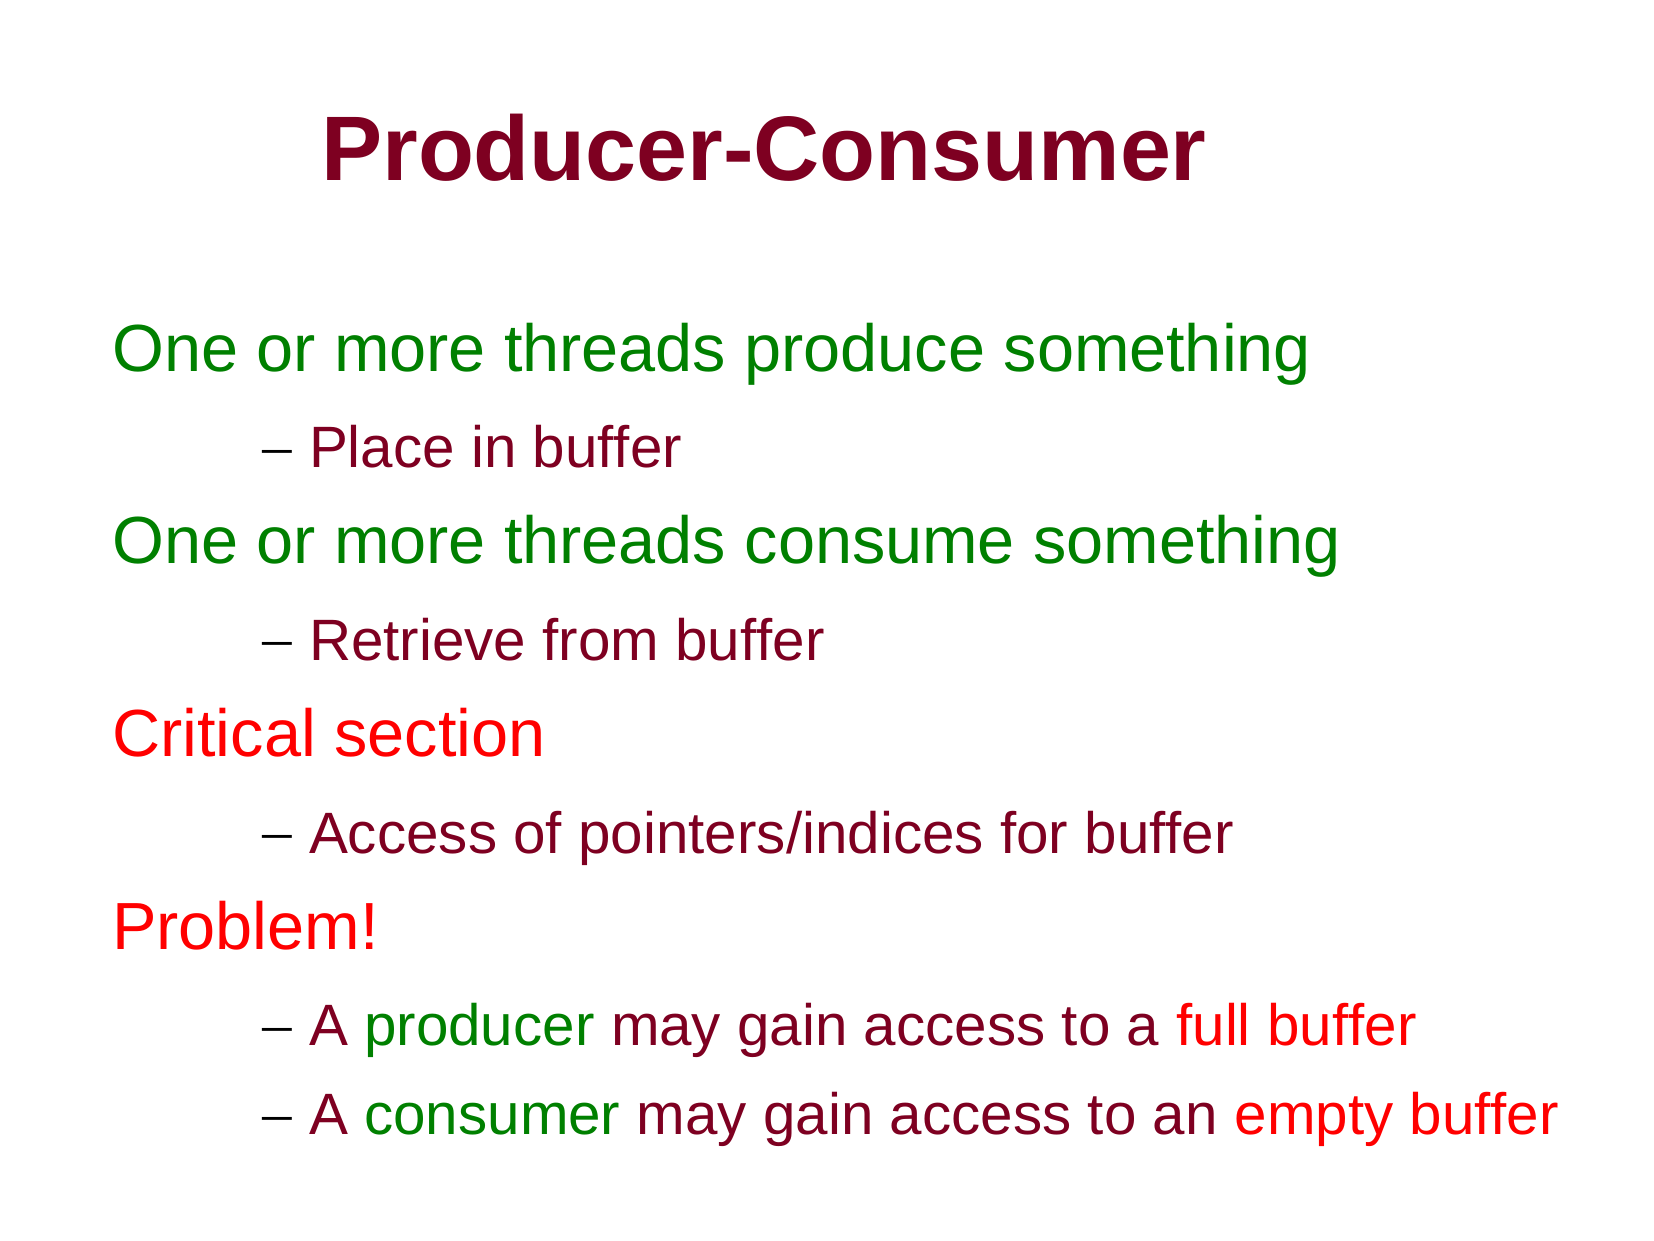

# Producer-Consumer
One or more threads produce something
Place in buffer
One or more threads consume something
Retrieve from buffer
Critical section
Access of pointers/indices for buffer
Problem!
A producer may gain access to a full buffer
A consumer may gain access to an empty buffer